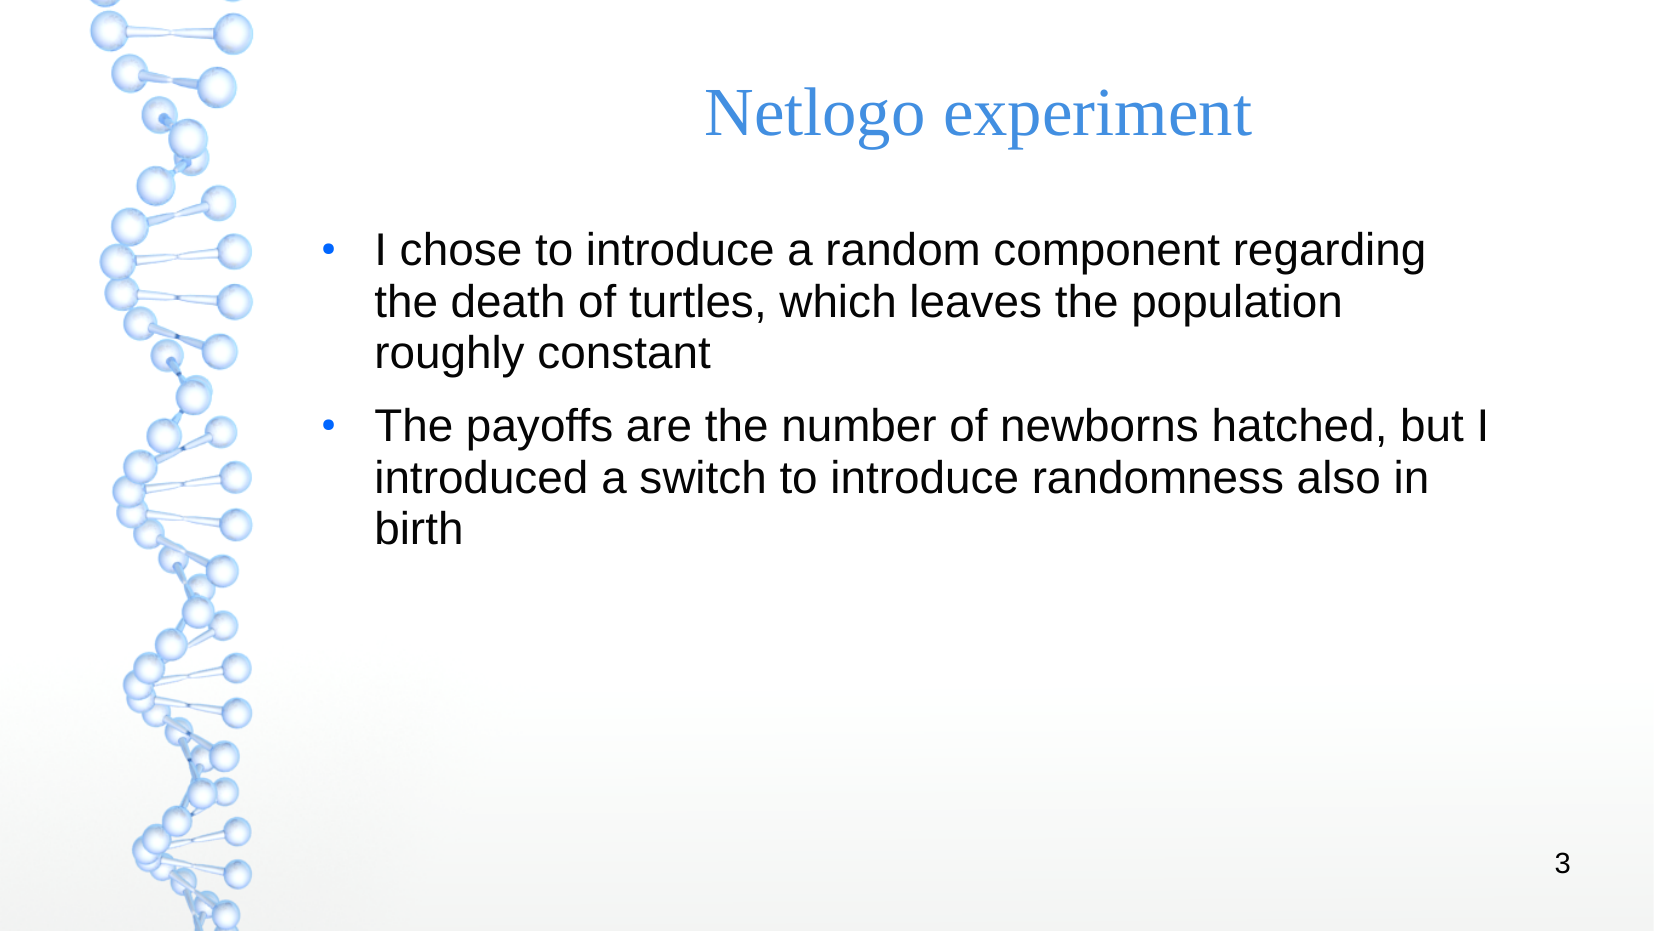

# Netlogo experiment
I chose to introduce a random component regarding the death of turtles, which leaves the population roughly constant
The payoffs are the number of newborns hatched, but I introduced a switch to introduce randomness also in birth
3